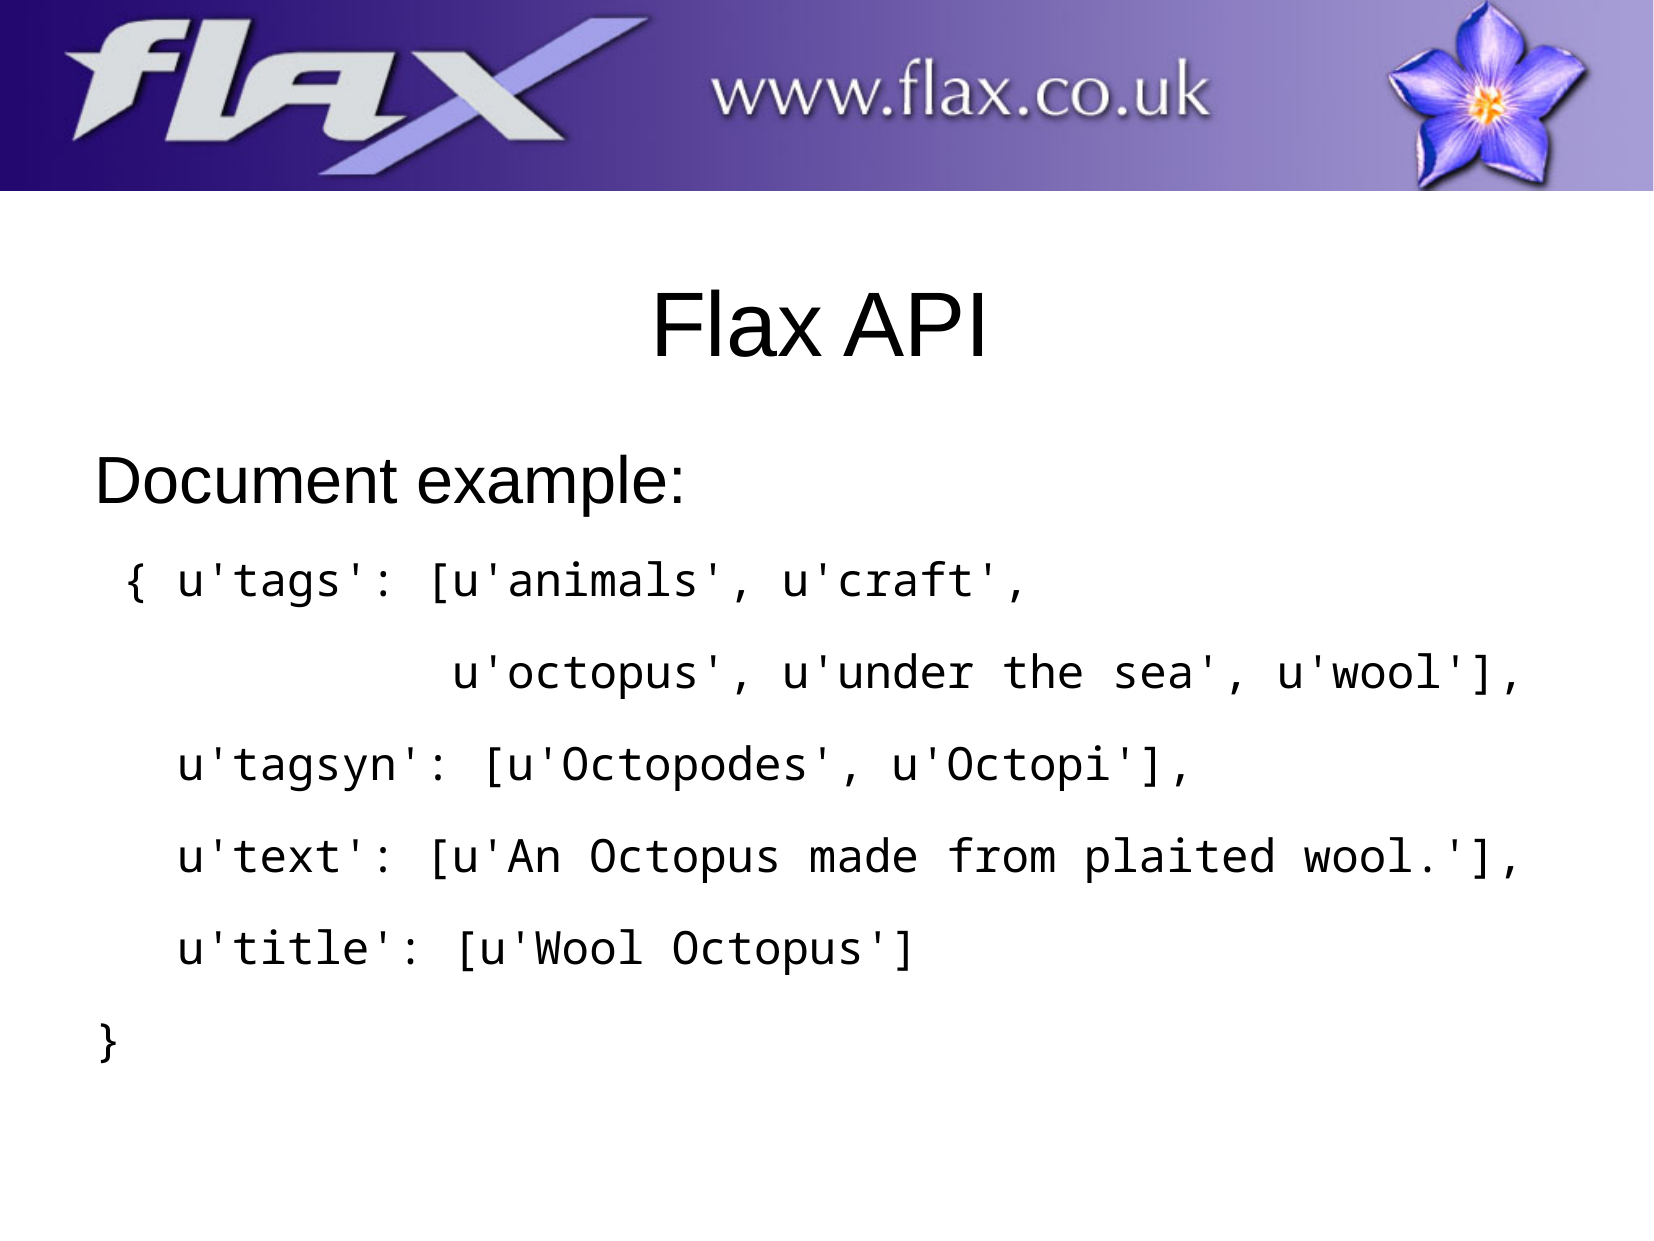

# Flax API
Document example:
 { u'tags': [u'animals', u'craft',
 u'octopus', u'under the sea', u'wool'],
 u'tagsyn': [u'Octopodes', u'Octopi'],
 u'text': [u'An Octopus made from plaited wool.'],
 u'title': [u'Wool Octopus']
}